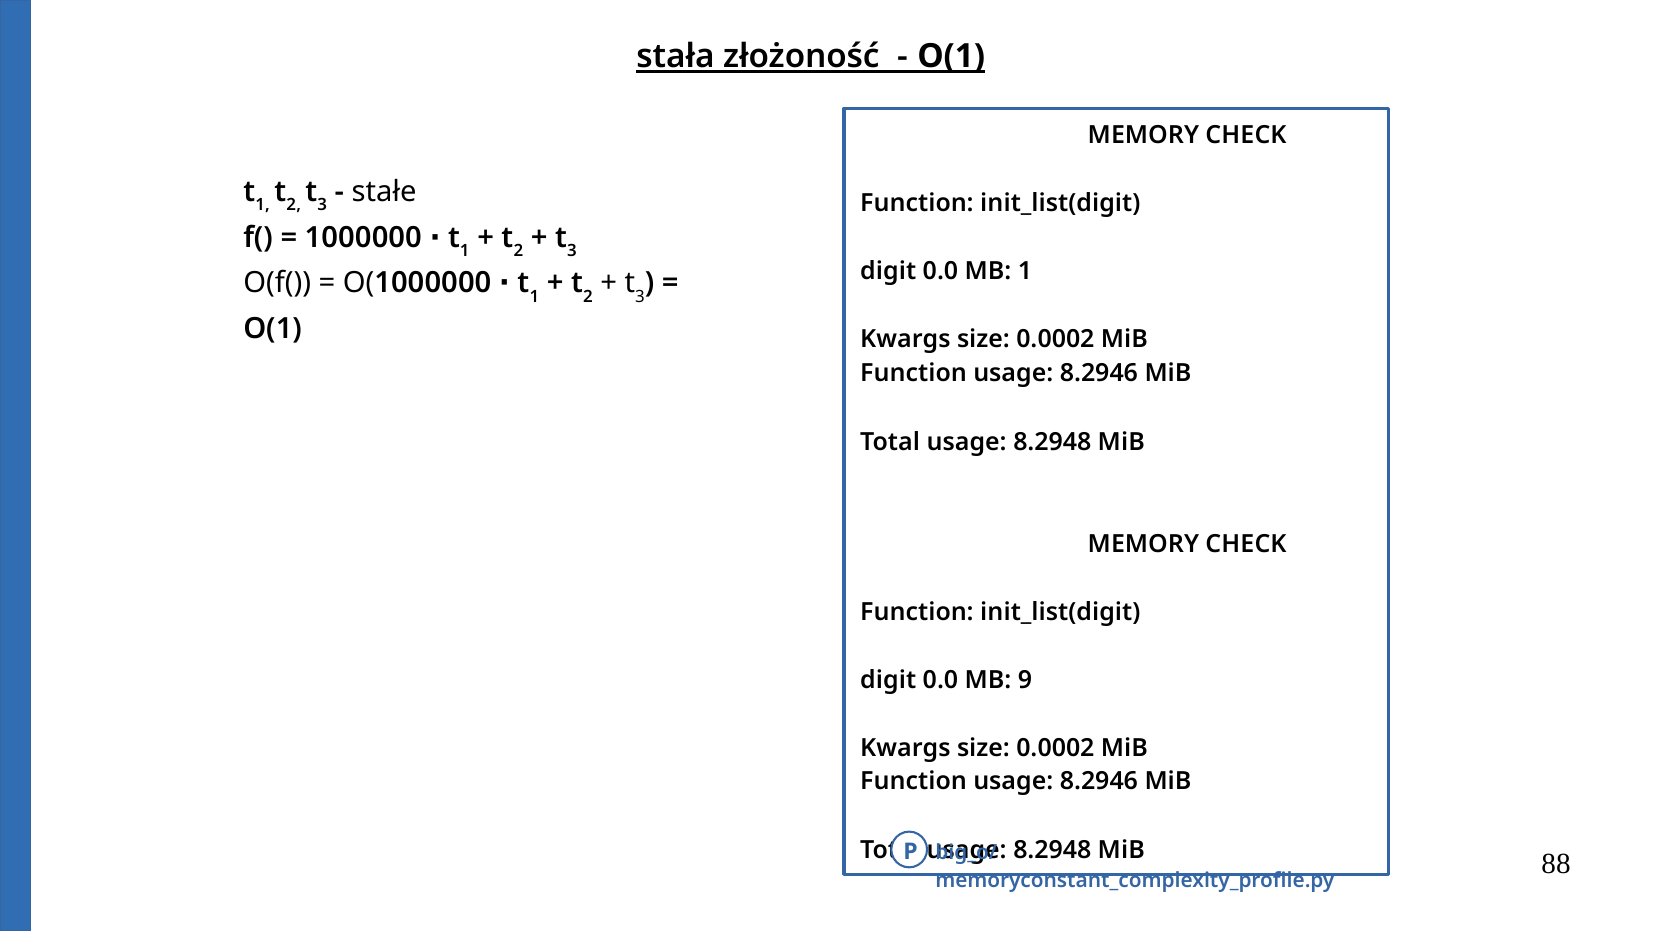

stała złożoność - O(1)
 MEMORY CHECK
Function: init_list(digit)
digit 0.0 MB: 1
Kwargs size: 0.0002 MiB
Function usage: 8.2946 MiB
Total usage: 8.2948 MiB
 MEMORY CHECK
Function: init_list(digit)
digit 0.0 MB: 9
Kwargs size: 0.0002 MiB
Function usage: 8.2946 MiB
Total usage: 8.2948 MiB
t1, t2, t3 - stałe
f() = 1000000 ⋅ t1 + t2 + t3
O(f()) = O(1000000 ⋅ t1 + t2 + t3) = O(1)
P
big_o/memoryconstant_complexity_profile.py
88